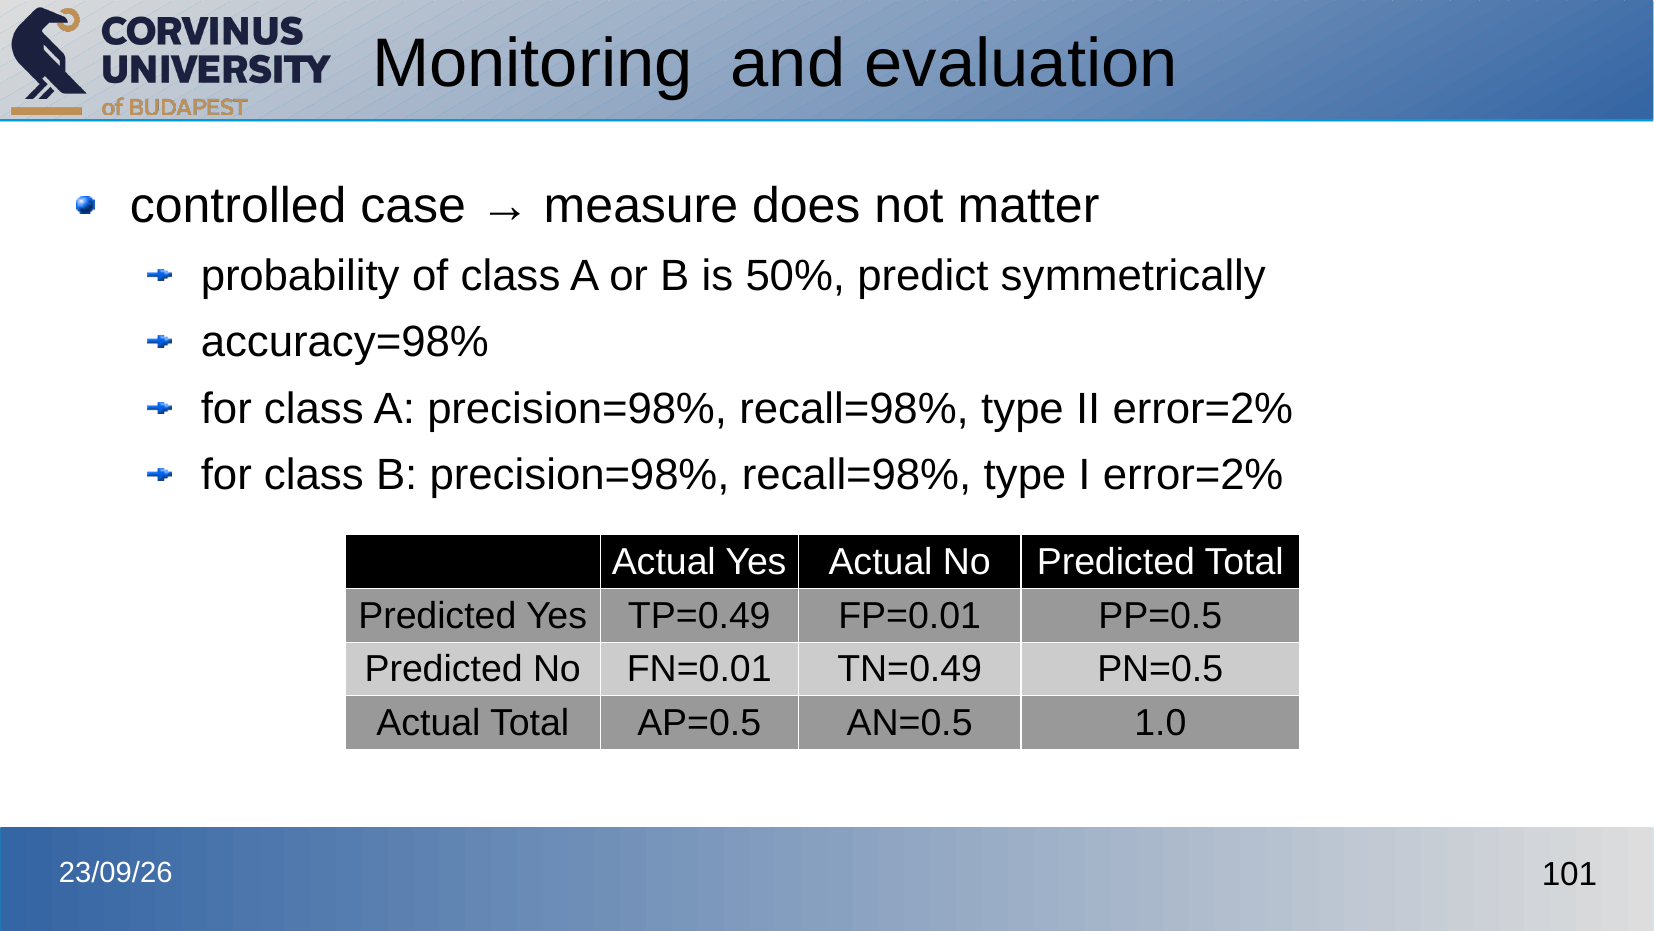

# Monitoring and evaluation
controlled case → measure does not matter
probability of class A or B is 50%, predict symmetrically
accuracy=98%
for class A: precision=98%, recall=98%, type II error=2%
for class B: precision=98%, recall=98%, type I error=2%
| | Actual Yes | Actual No | Predicted Total |
| --- | --- | --- | --- |
| Predicted Yes | TP=0.49 | FP=0.01 | PP=0.5 |
| Predicted No | FN=0.01 | TN=0.49 | PN=0.5 |
| Actual Total | AP=0.5 | AN=0.5 | 1.0 |